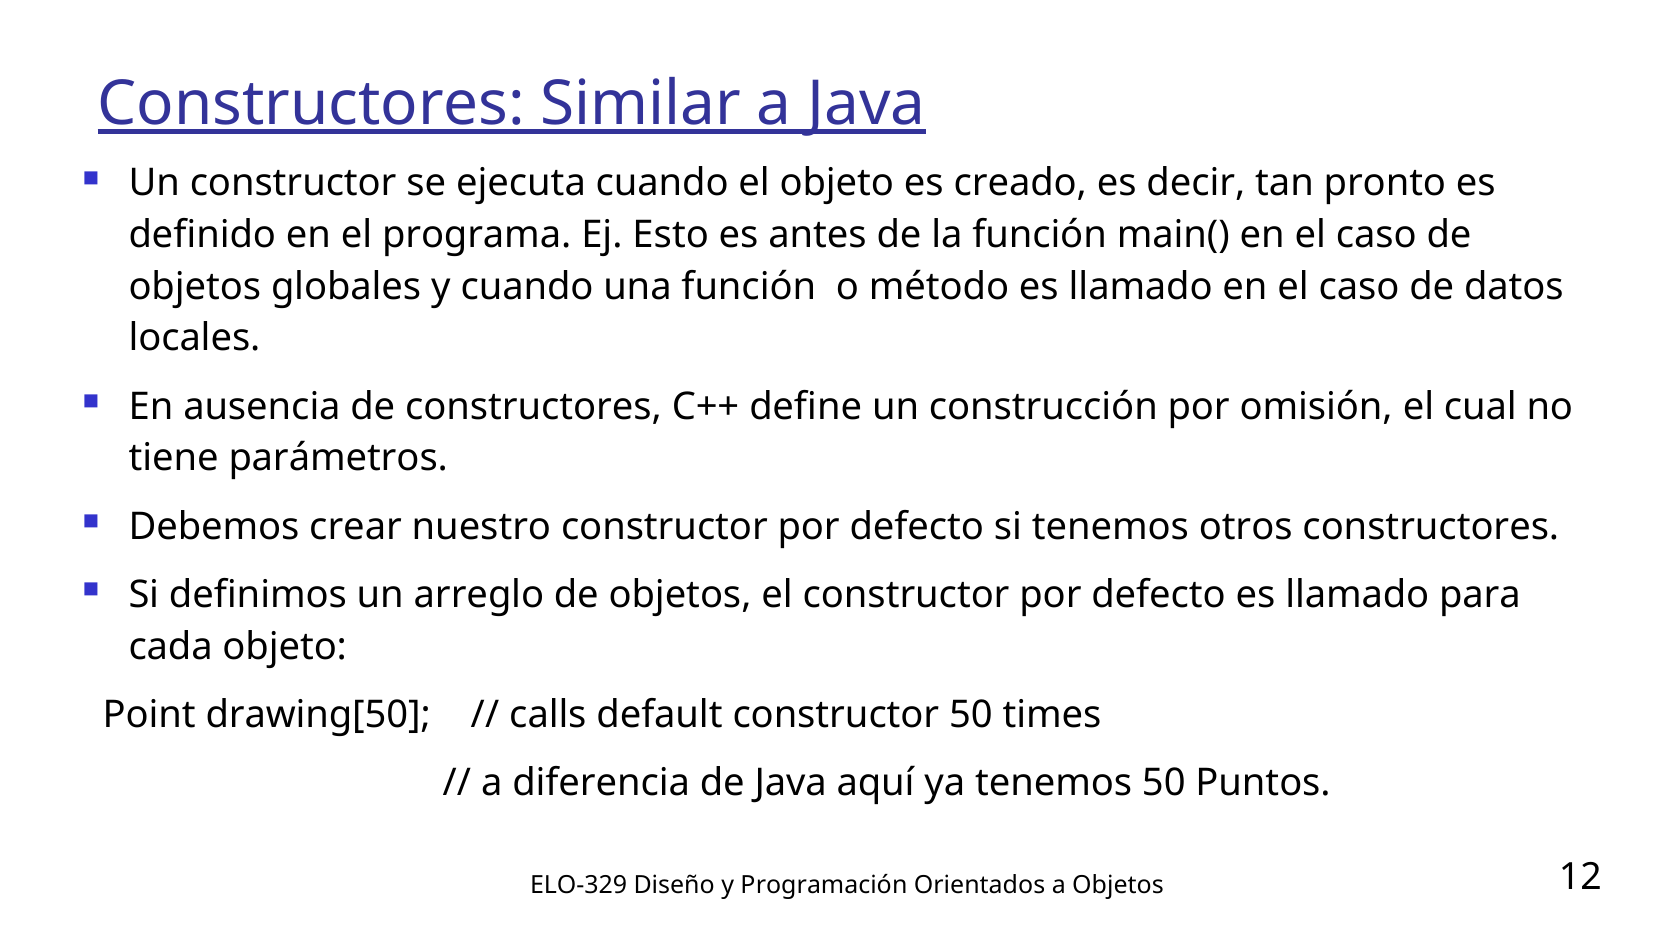

# Constructores: Similar a Java
Un constructor se ejecuta cuando el objeto es creado, es decir, tan pronto es definido en el programa. Ej. Esto es antes de la función main() en el caso de objetos globales y cuando una función o método es llamado en el caso de datos locales.
En ausencia de constructores, C++ define un construcción por omisión, el cual no tiene parámetros.
Debemos crear nuestro constructor por defecto si tenemos otros constructores.
Si definimos un arreglo de objetos, el constructor por defecto es llamado para cada objeto:
 Point drawing[50]; // calls default constructor 50 times
 // a diferencia de Java aquí ya tenemos 50 Puntos.
12